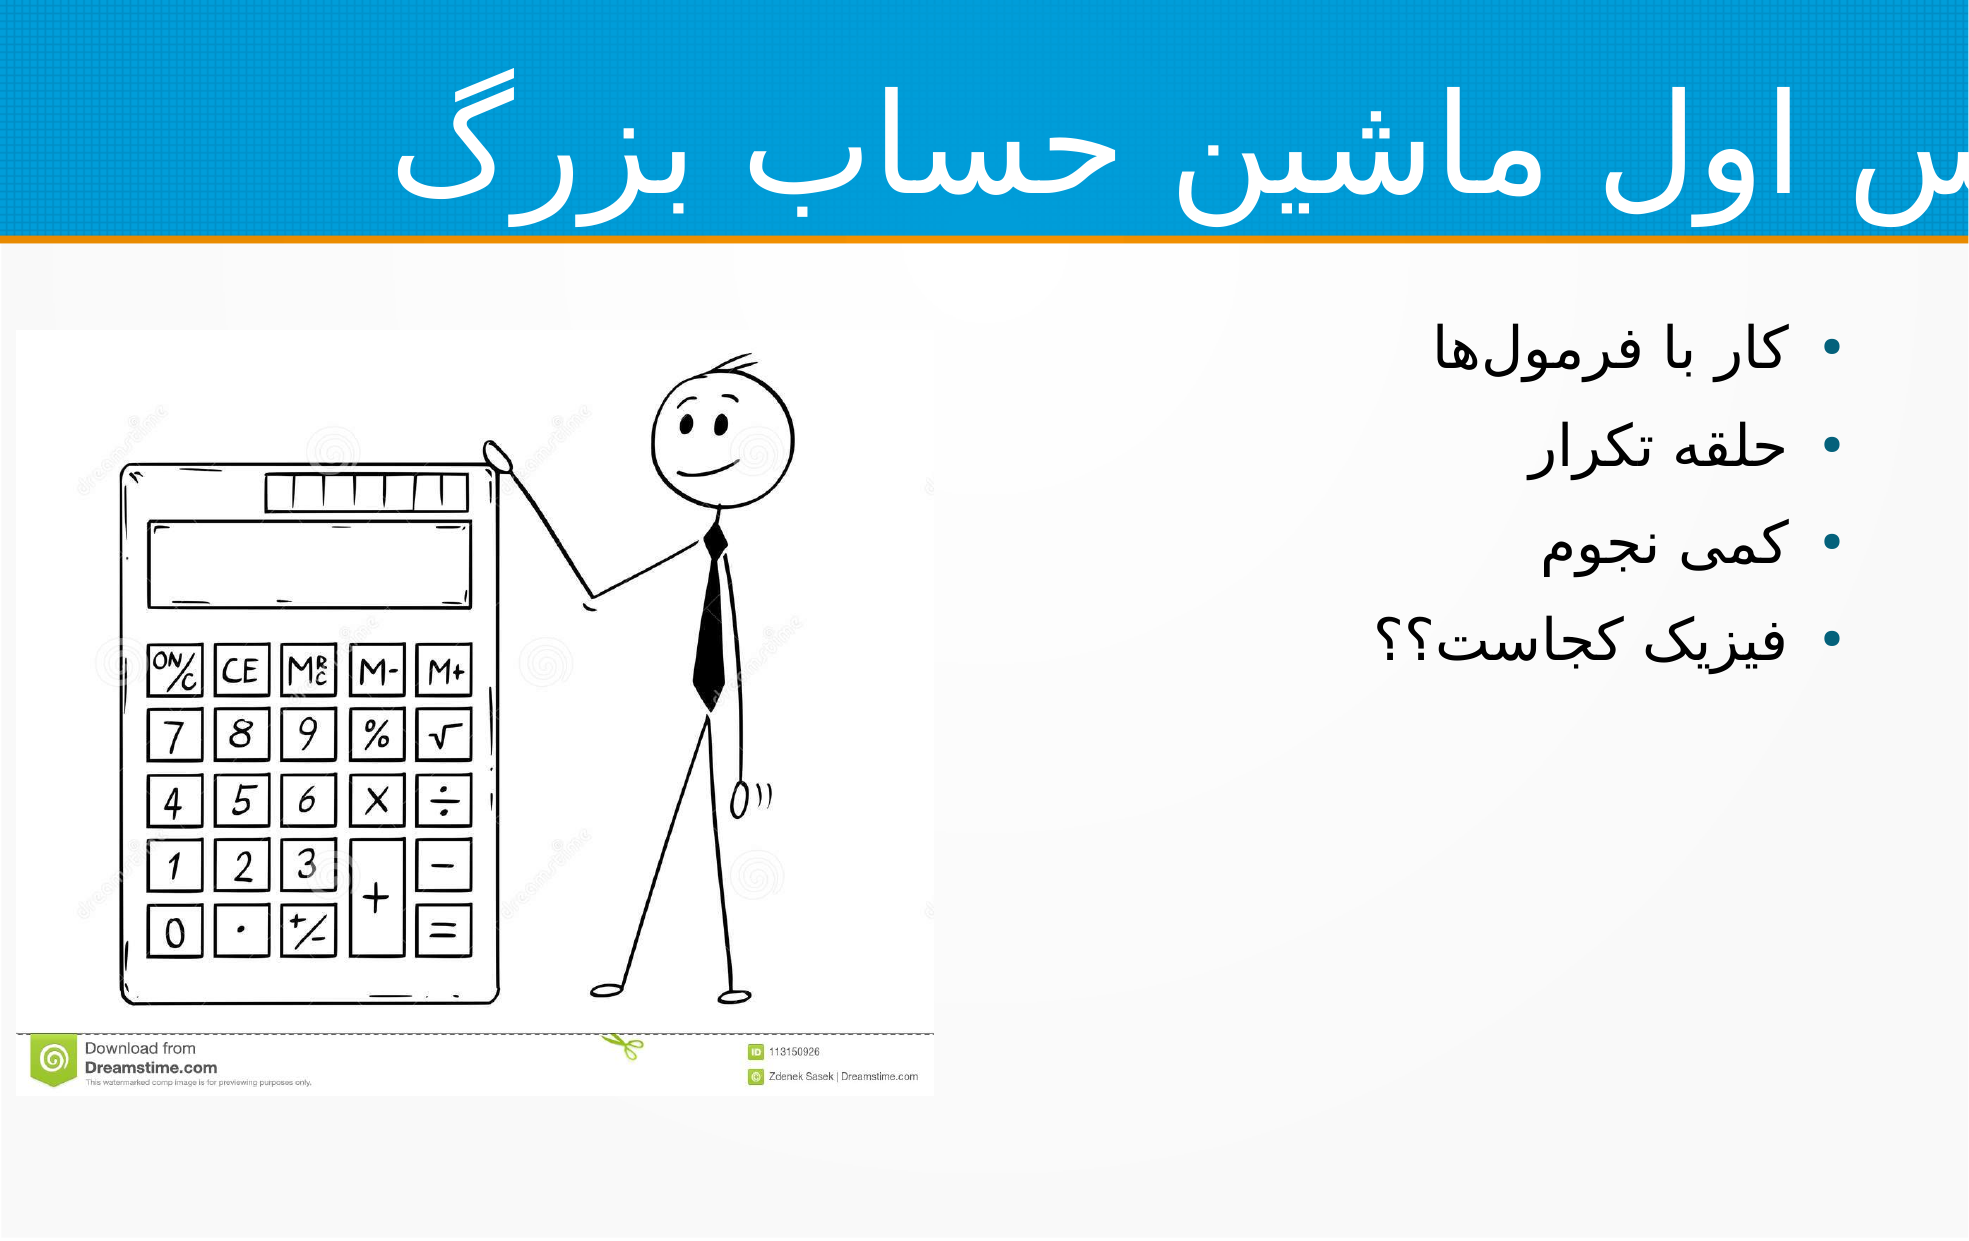

# درس اول ماشین حساب بزرگ
کار با فرمول‌ها
حلقه تکرار
کمی نجوم
فیزیک کجاست؟؟